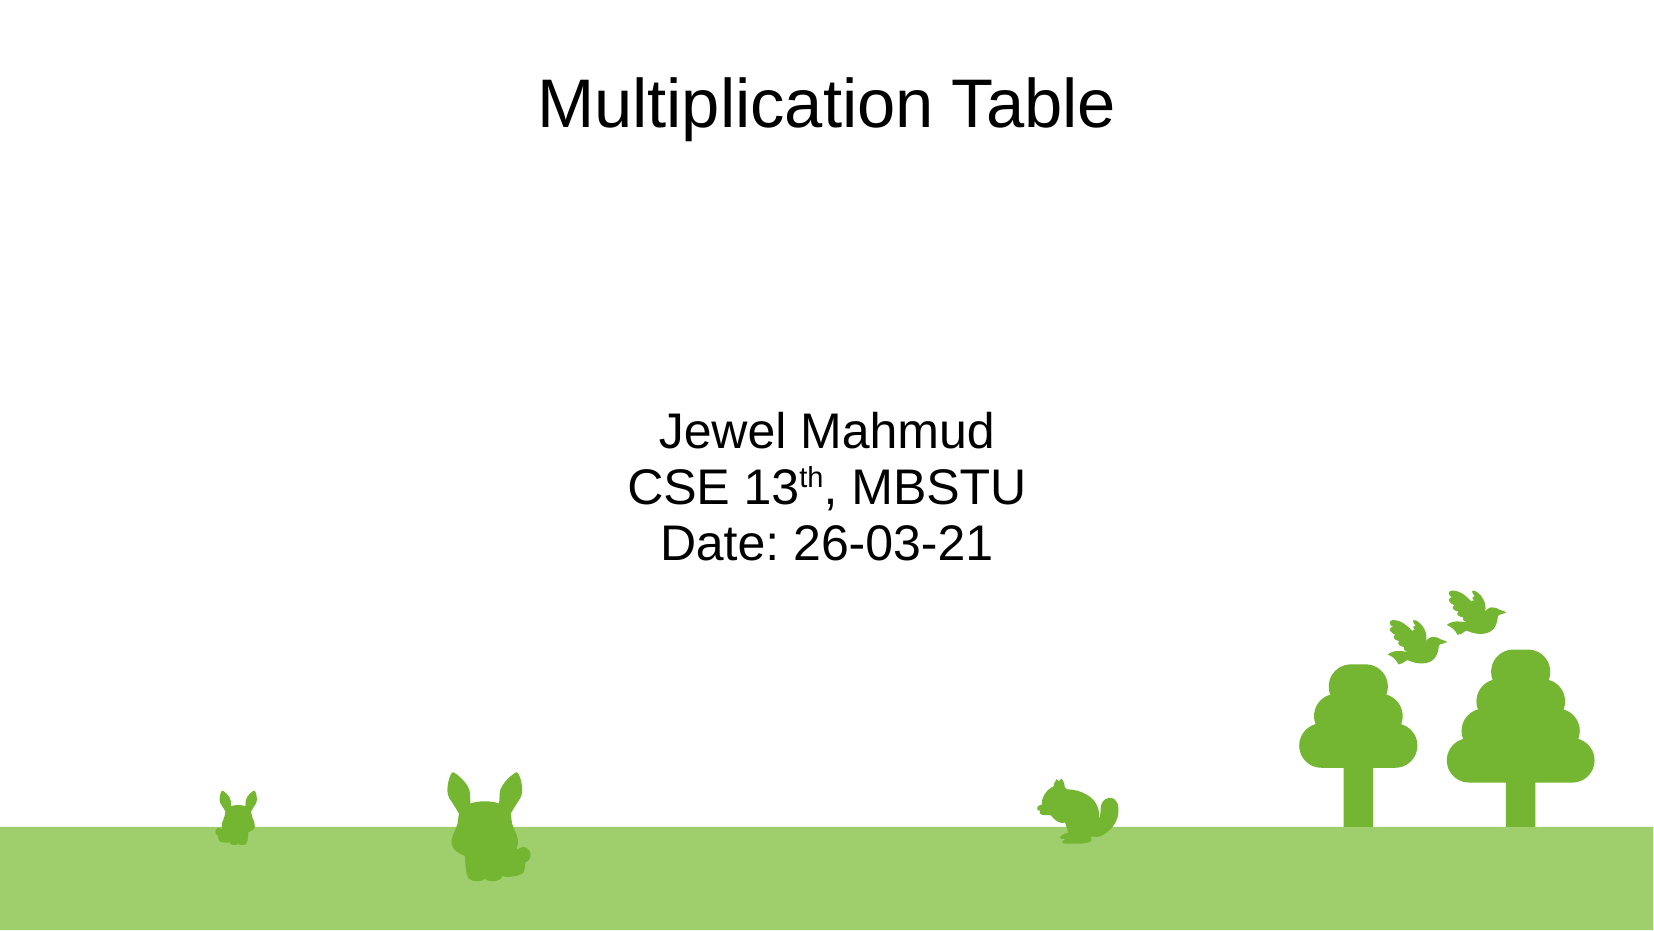

# Multiplication Table
Jewel Mahmud
CSE 13th, MBSTU
Date: 26-03-21